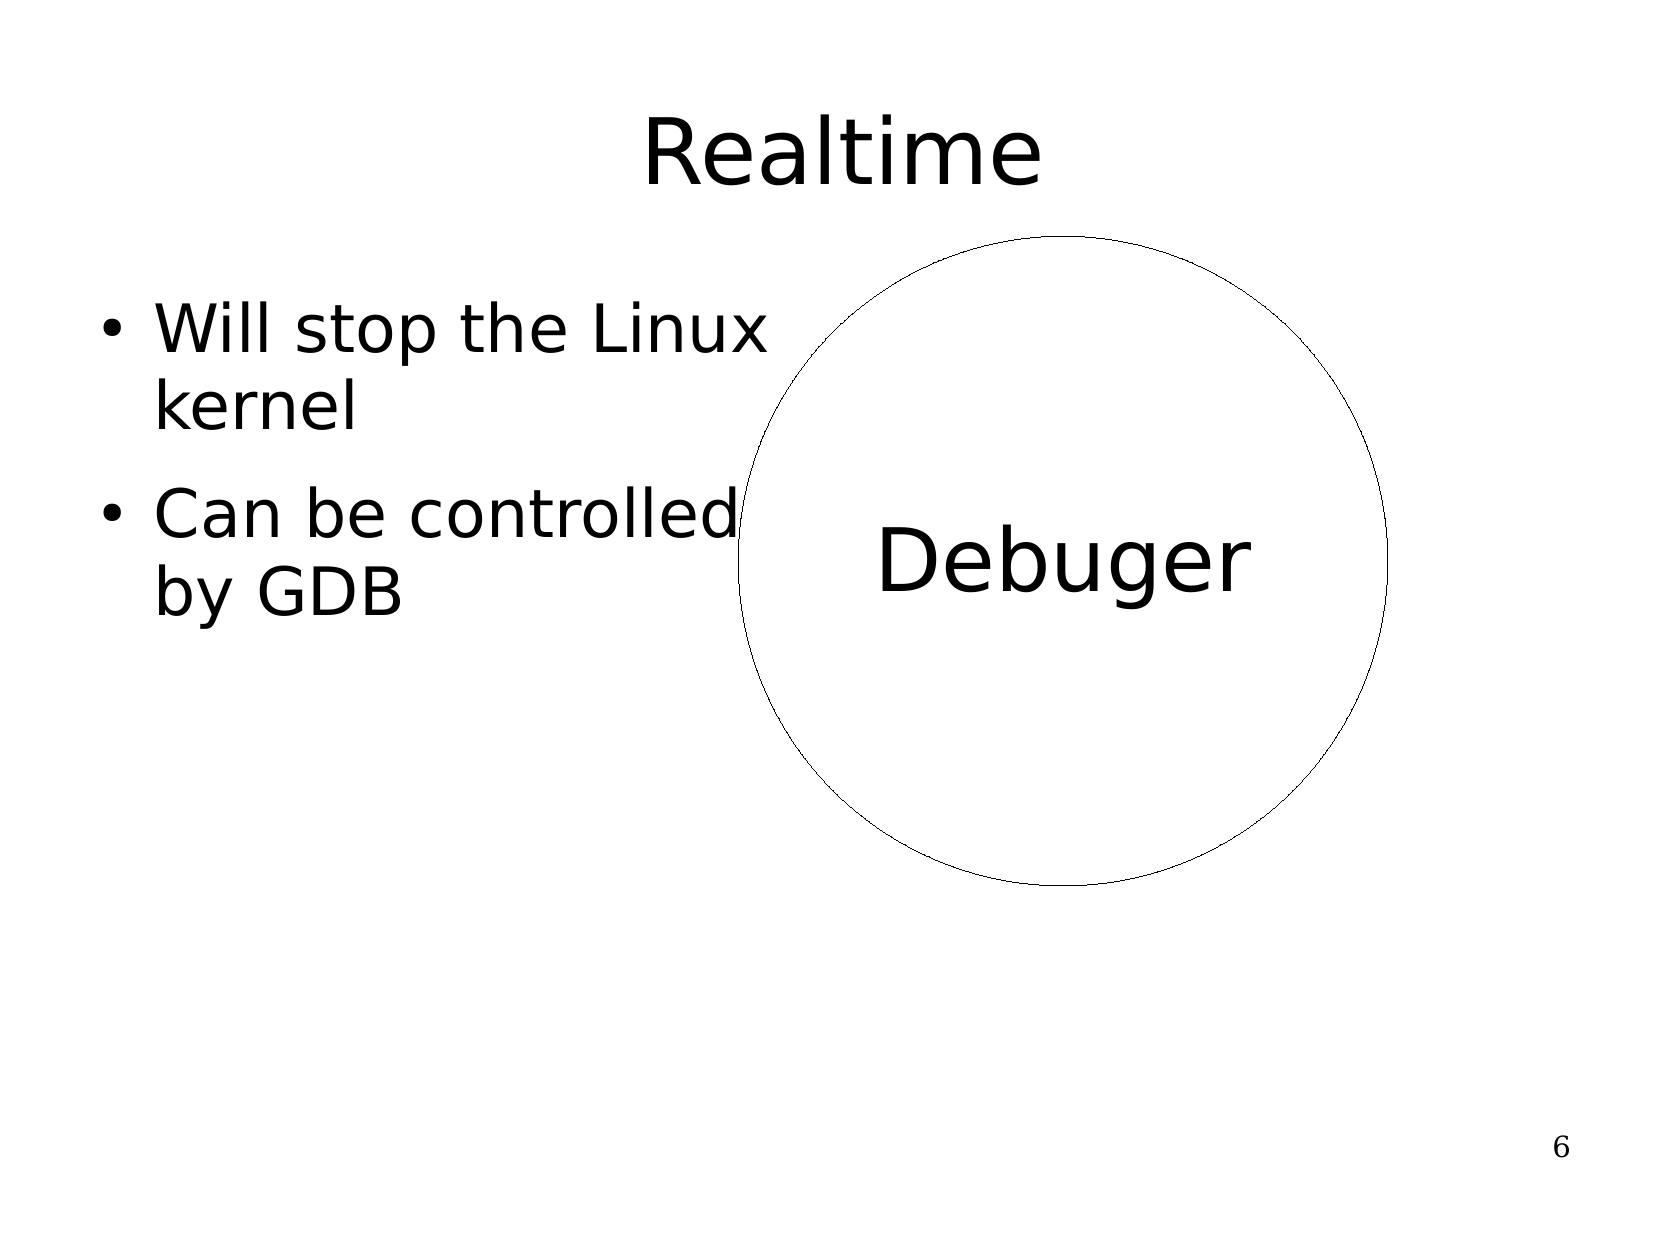

# Realtime
Debuger
Will stop the Linux kernel
Can be controlled by GDB
6